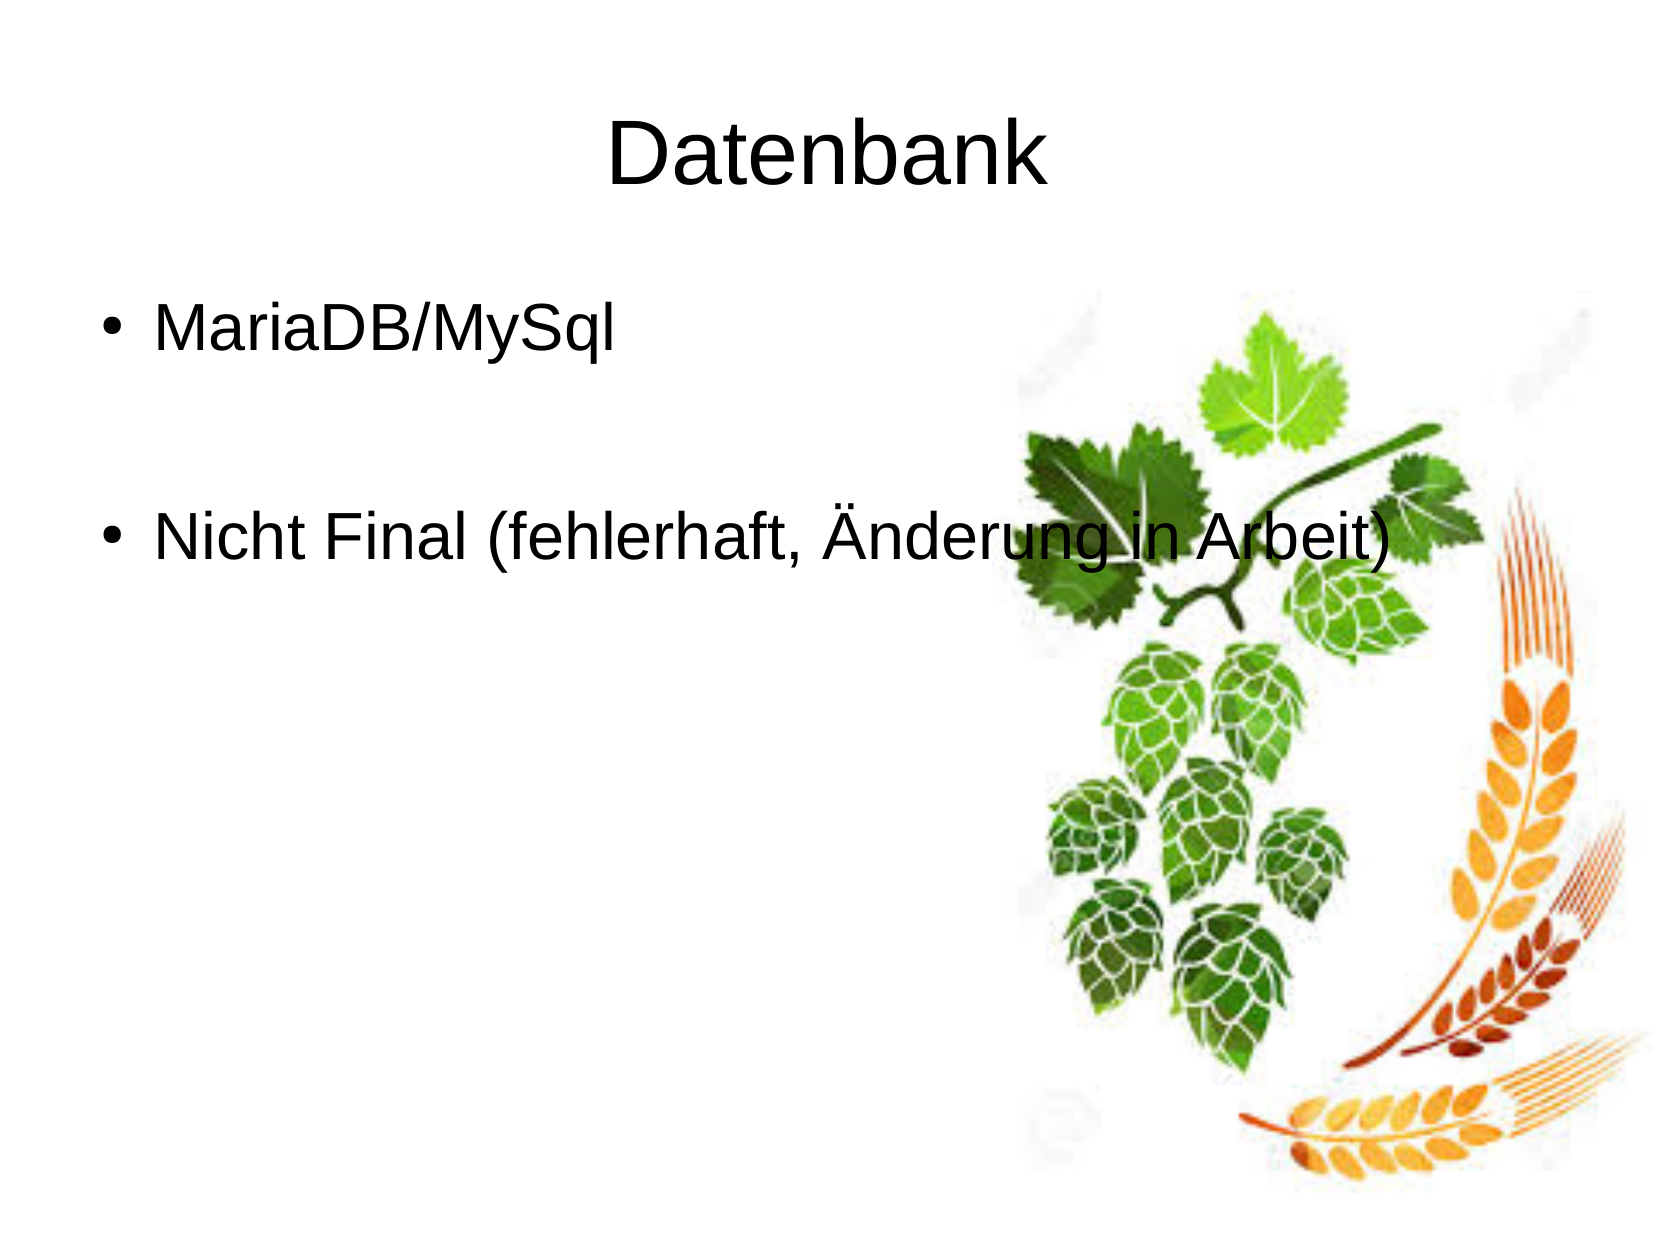

# Datenbank
MariaDB/MySql
Nicht Final (fehlerhaft, Änderung in Arbeit)